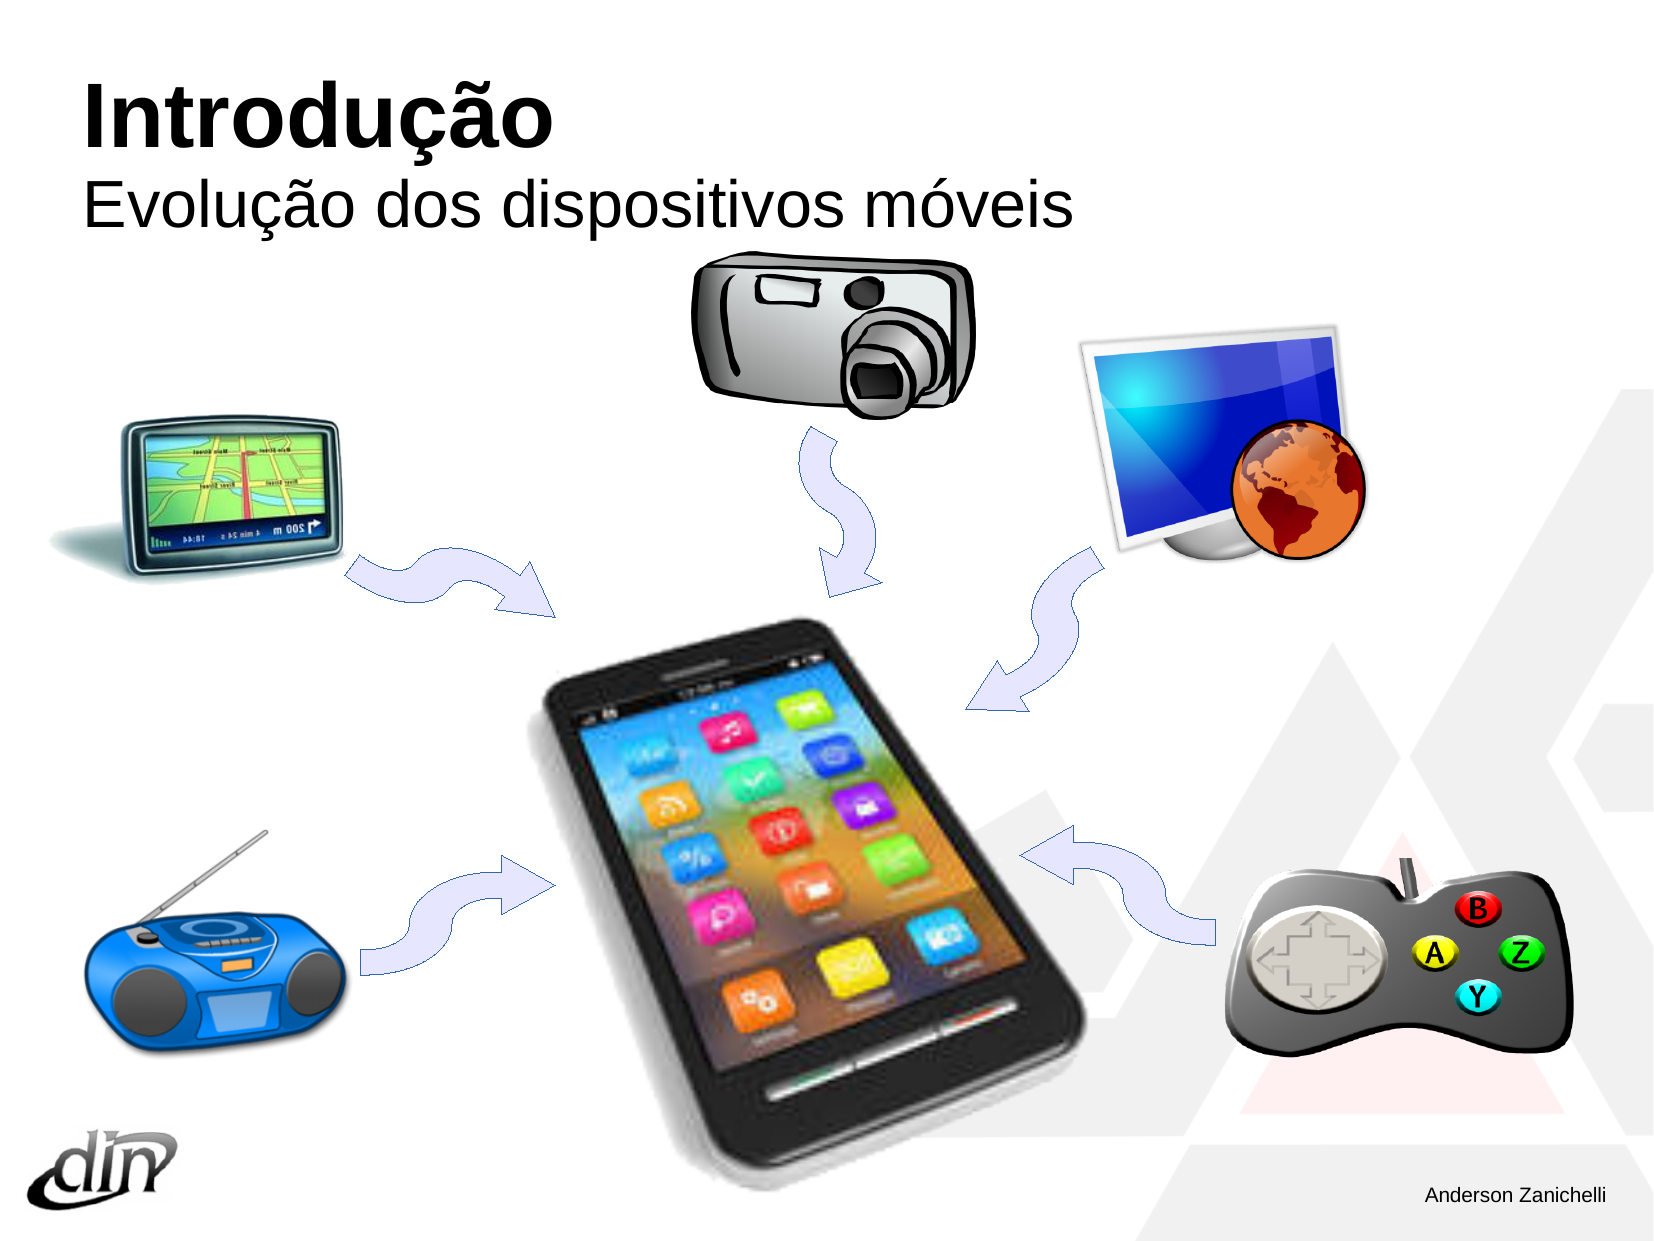

# Introdução Evolução dos dispositivos móveis
Anderson Zanichelli